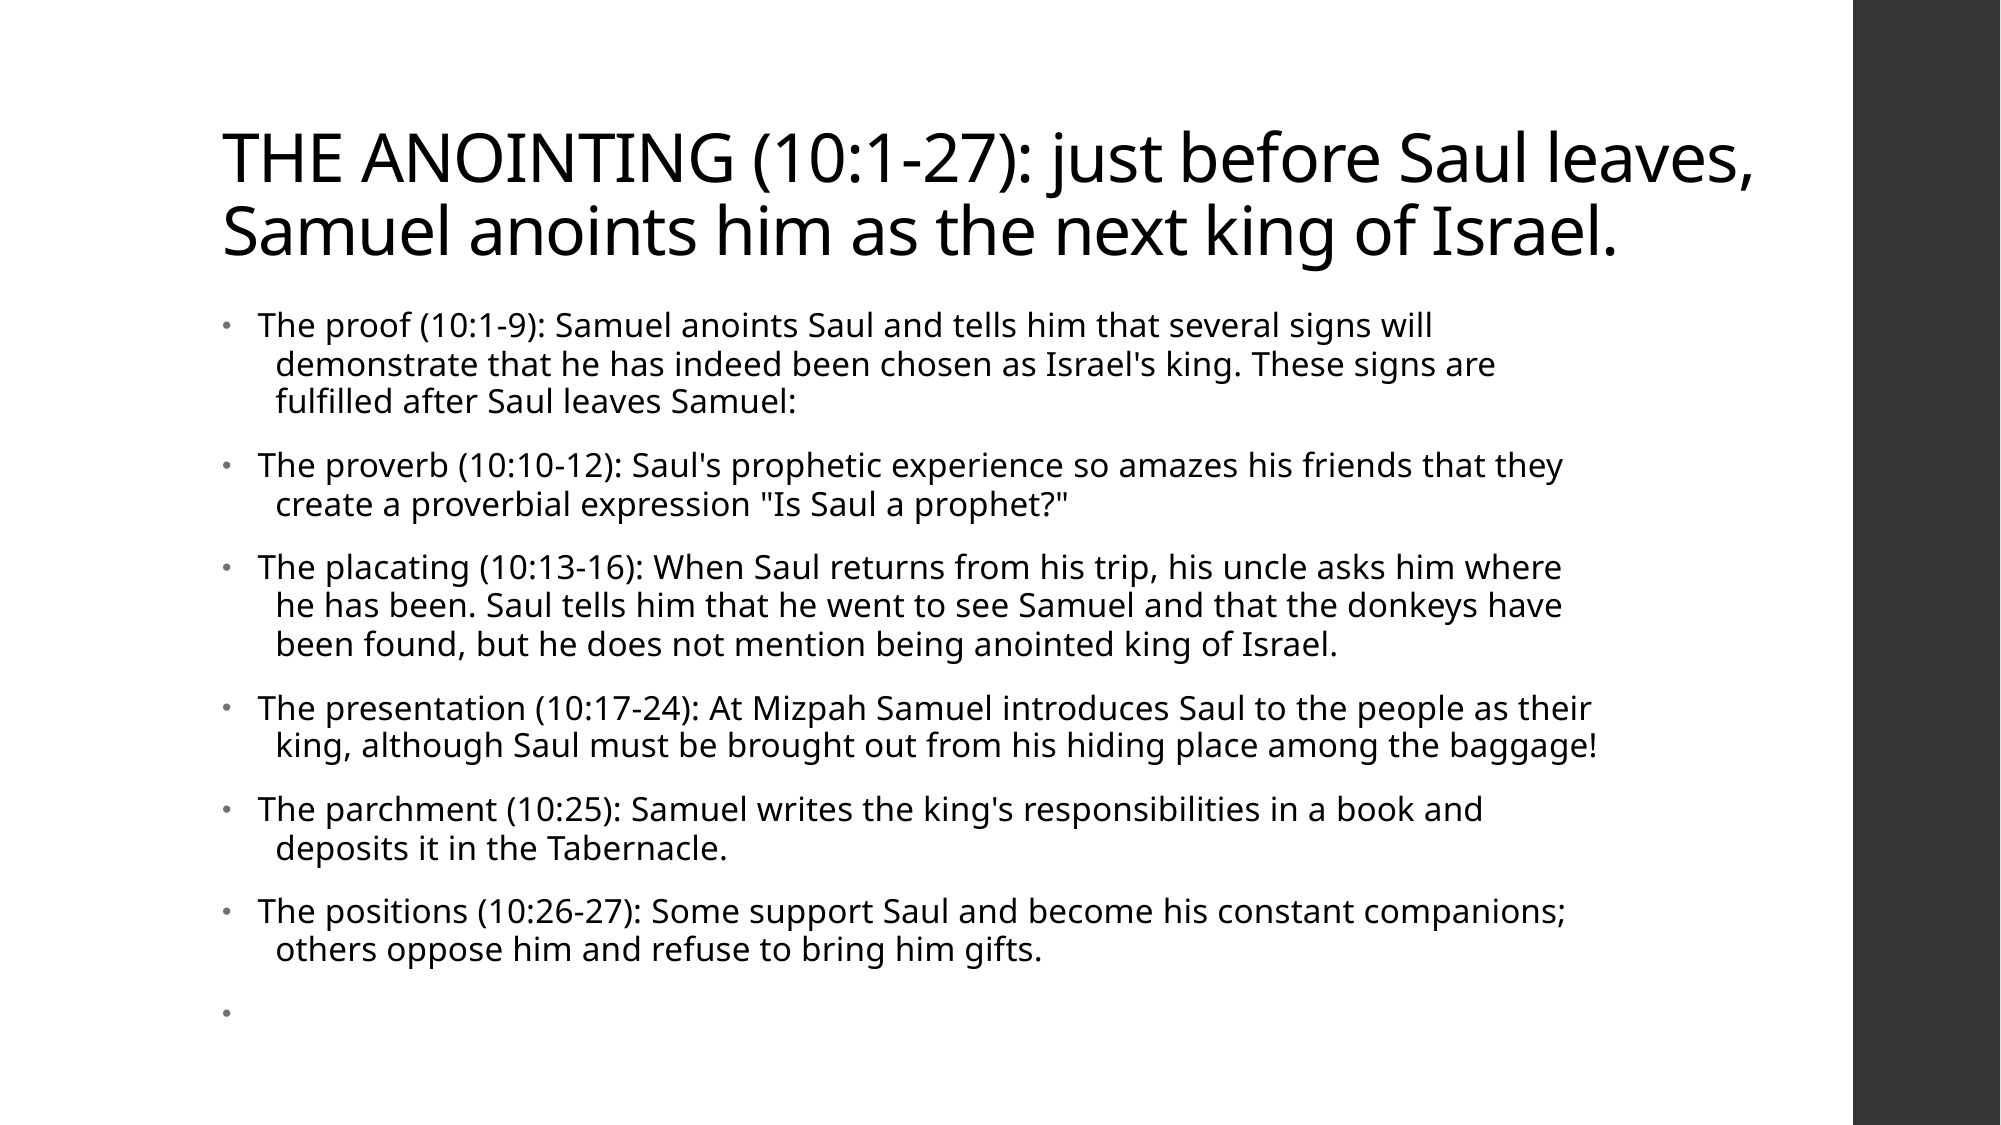

# THE ANOINTING (10:1-27): just before Saul leaves, Samuel anoints him as the next king of Israel.
 The proof (10:1-9): Samuel anoints Saul and tells him that several signs will demonstrate that he has indeed been chosen as Israel's king. These signs are fulfilled after Saul leaves Samuel:
 The proverb (10:10-12): Saul's prophetic experience so amazes his friends that they create a proverbial expression "Is Saul a prophet?"
 The placating (10:13-16): When Saul returns from his trip, his uncle asks him where he has been. Saul tells him that he went to see Samuel and that the donkeys have been found, but he does not mention being anointed king of Israel.
 The presentation (10:17-24): At Mizpah Samuel introduces Saul to the people as their king, although Saul must be brought out from his hiding place among the baggage!
 The parchment (10:25): Samuel writes the king's responsibilities in a book and deposits it in the Tabernacle.
 The positions (10:26-27): Some support Saul and become his constant companions; others oppose him and refuse to bring him gifts.